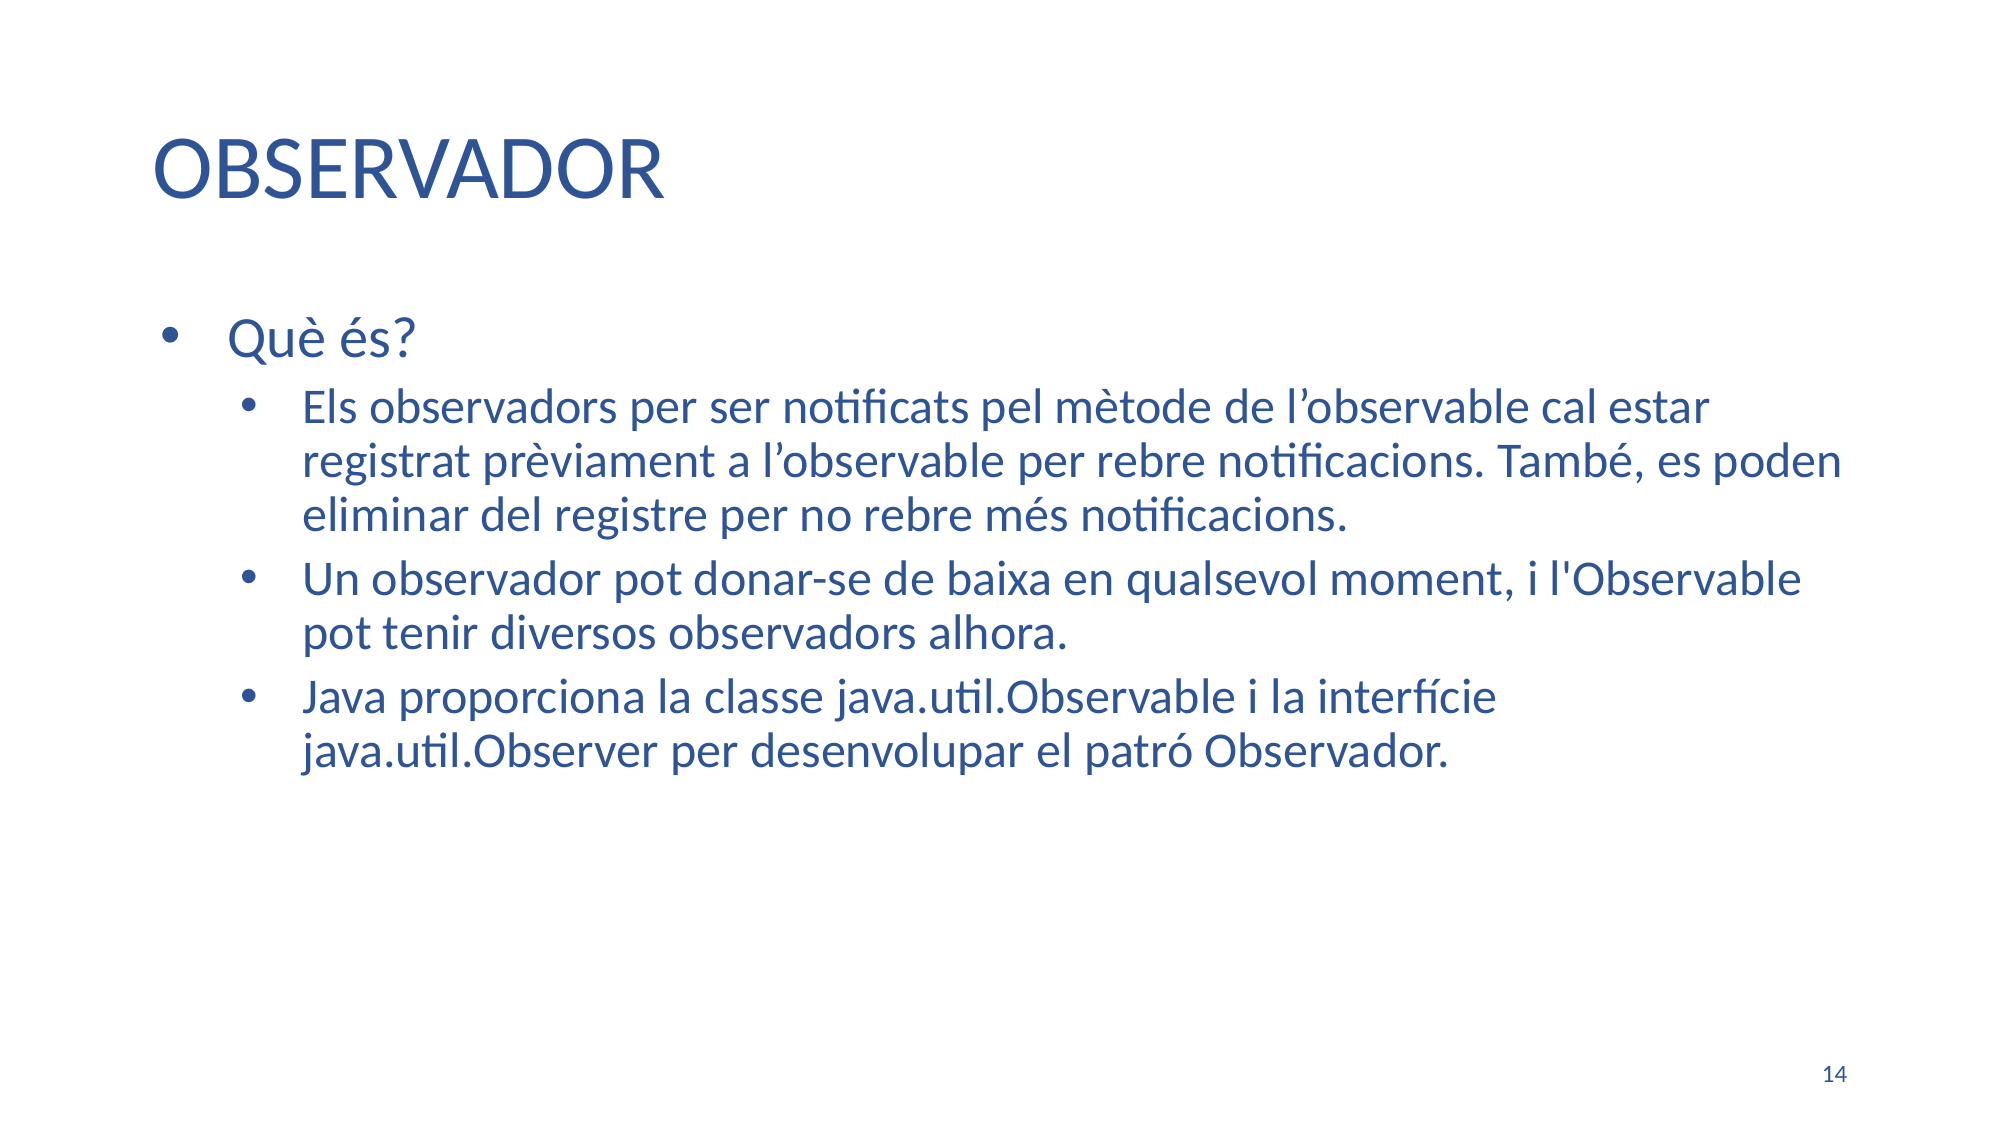

# OBSERVADOR
Què és?
Els observadors per ser notificats pel mètode de l’observable cal estar registrat prèviament a l’observable per rebre notificacions. També, es poden eliminar del registre per no rebre més notificacions.
Un observador pot donar-se de baixa en qualsevol moment, i l'Observable pot tenir diversos observadors alhora.
Java proporciona la classe java.util.Observable i la interfície java.util.Observer per desenvolupar el patró Observador.